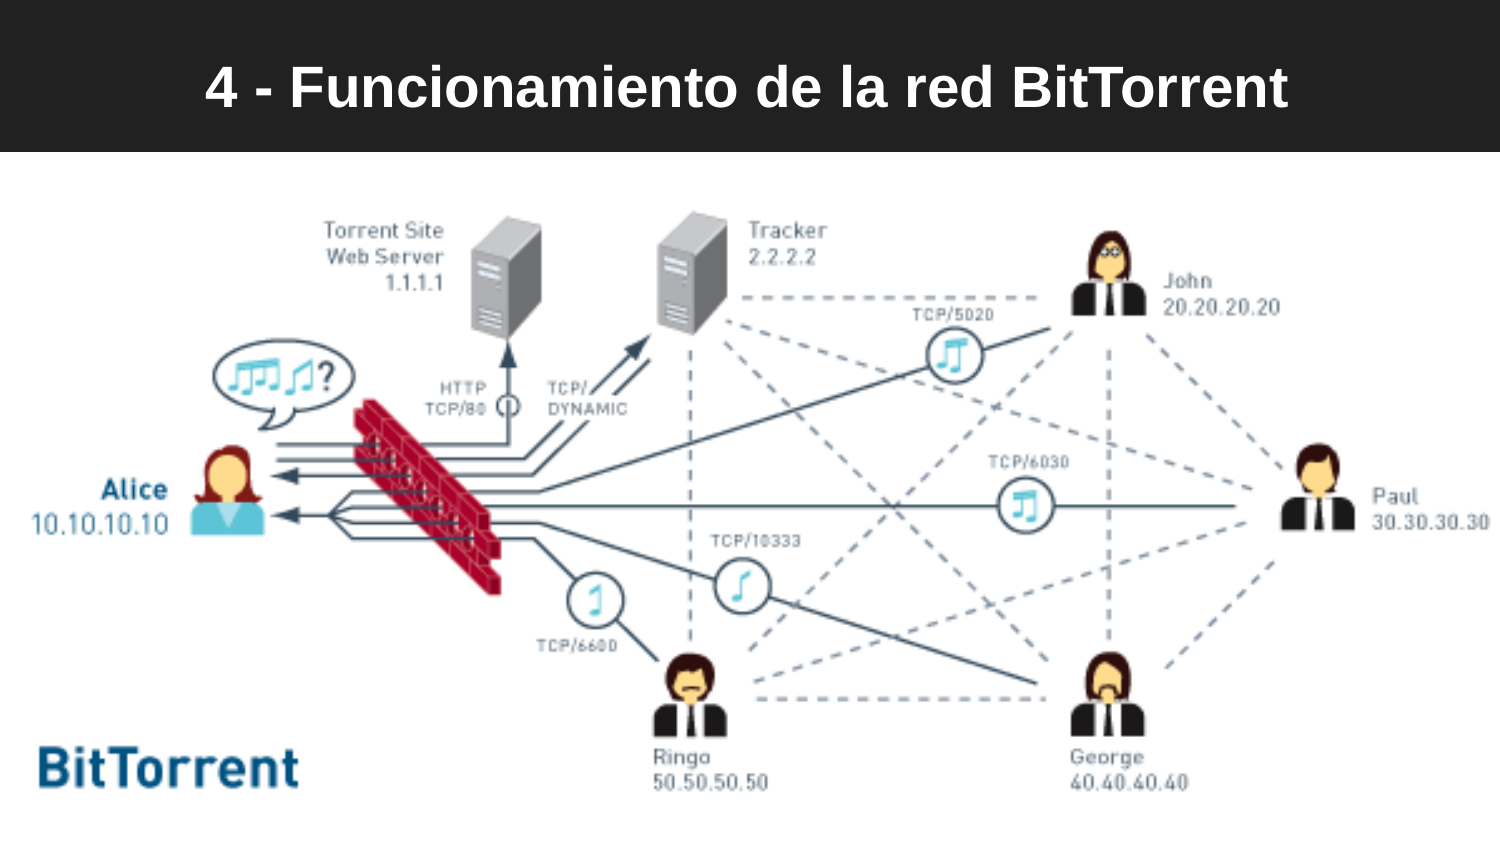

# 4 - Funcionamiento de la red BitTorrent